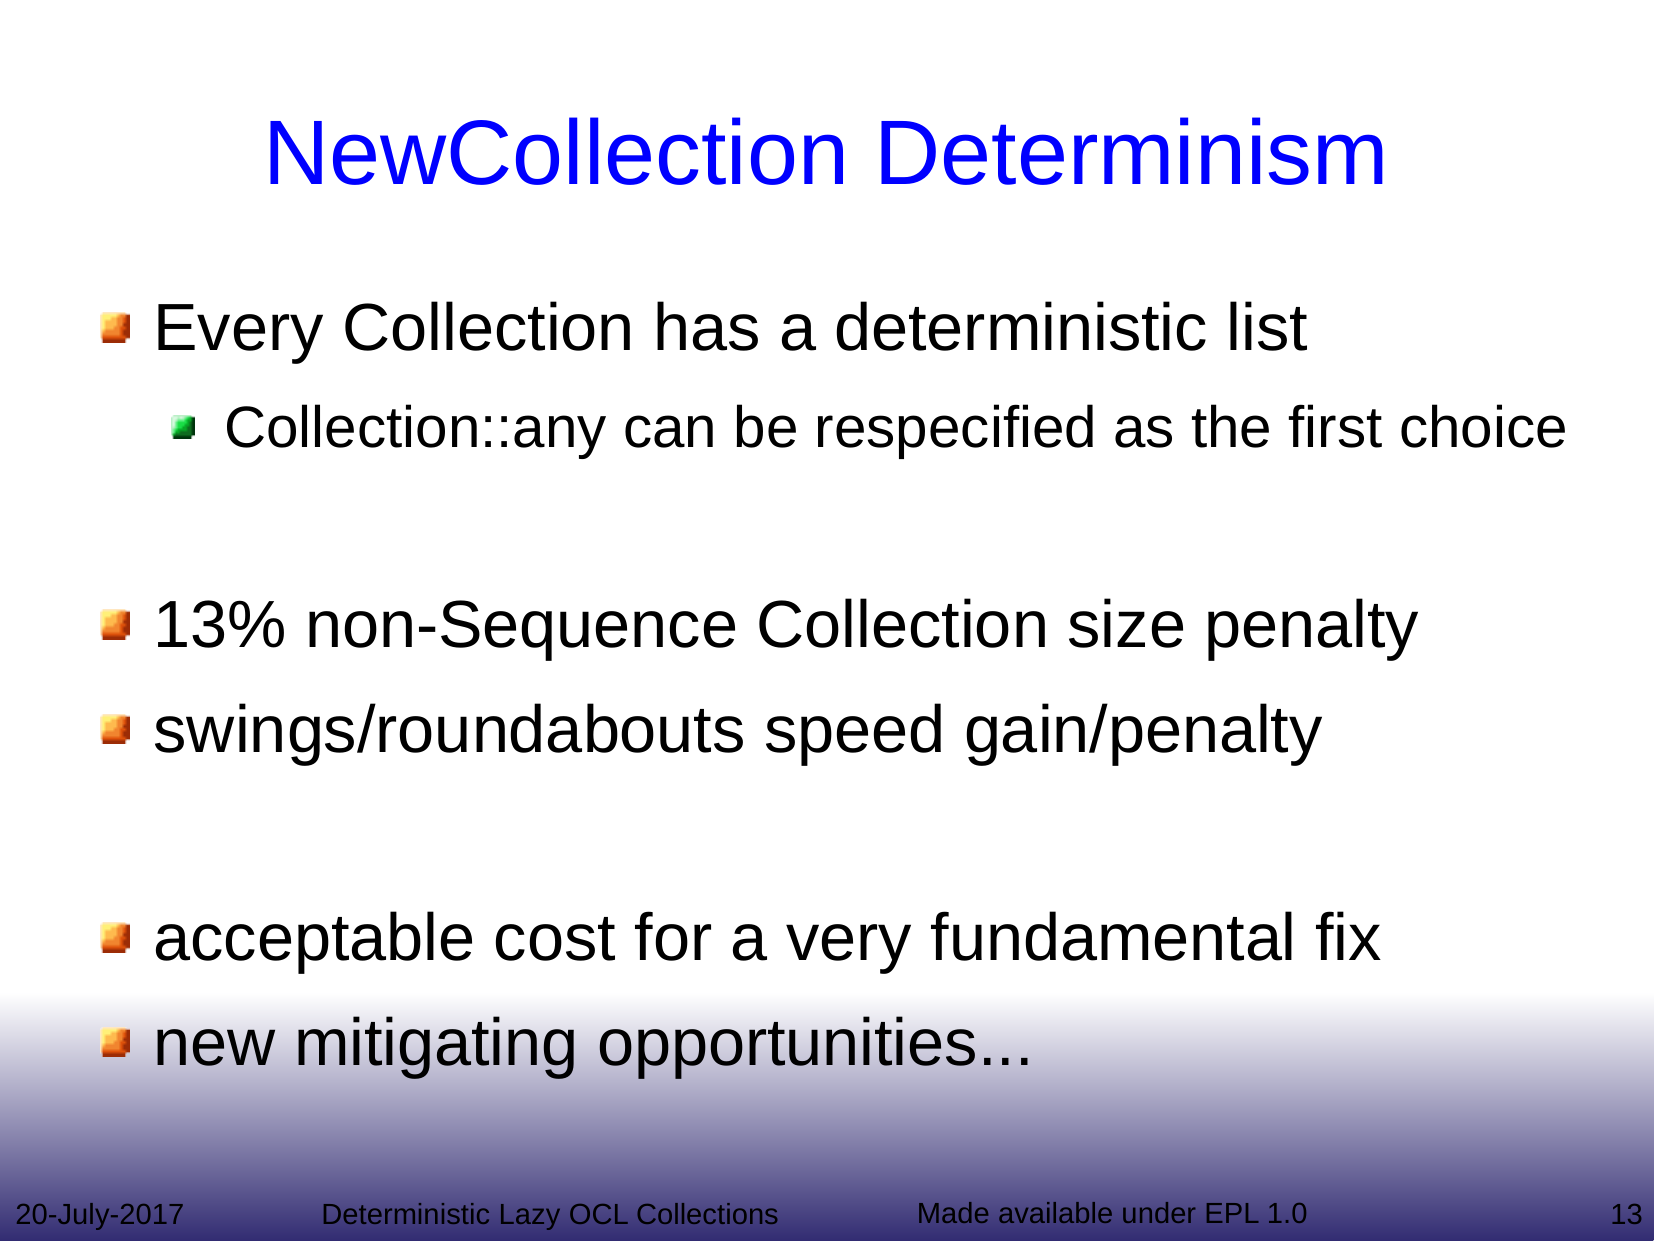

# NewCollection Determinism
Every Collection has a deterministic list
Collection::any can be respecified as the first choice
13% non-Sequence Collection size penalty
swings/roundabouts speed gain/penalty
acceptable cost for a very fundamental fix
new mitigating opportunities...
20-July-2017
Deterministic Lazy OCL Collections
13